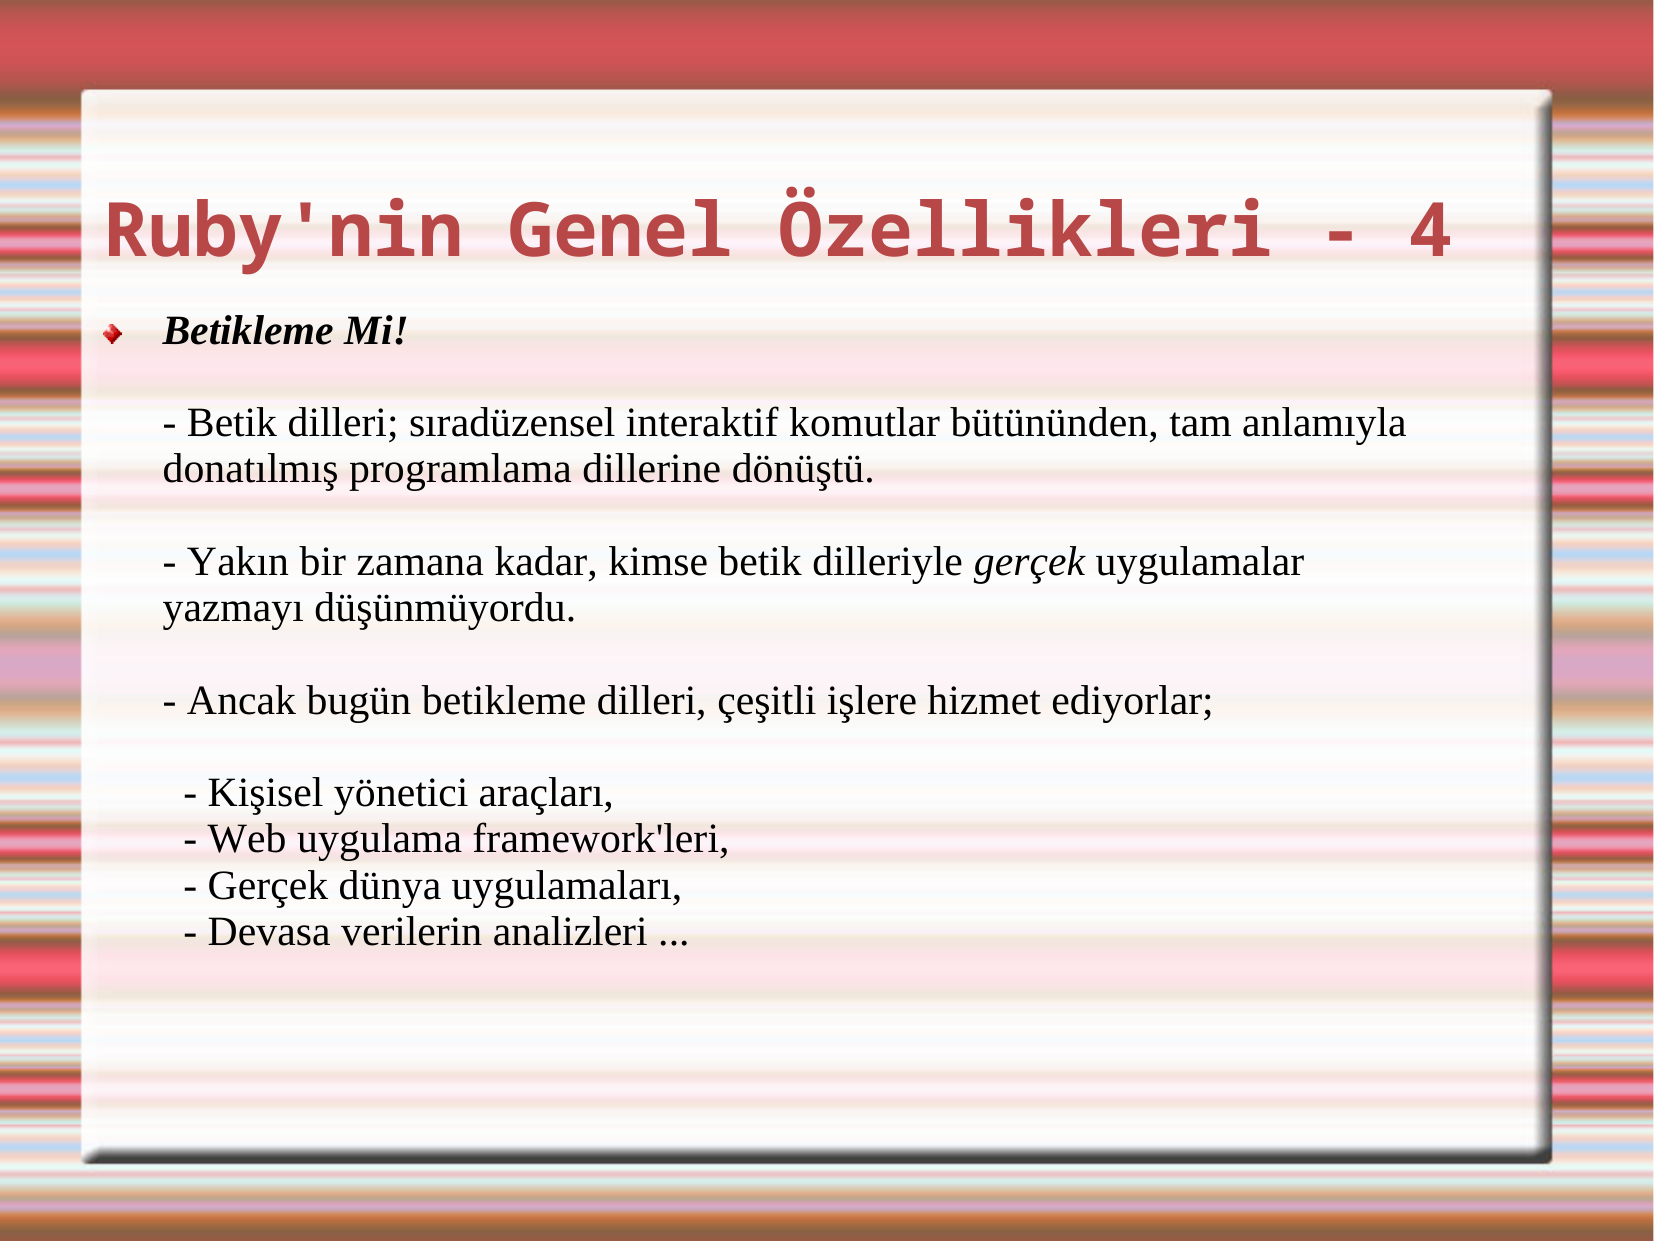

Ruby'nin Genel Özellikleri - 4
Betikleme Mi!
- Betik dilleri; sıradüzensel interaktif komutlar bütününden, tam anlamıyla donatılmış programlama dillerine dönüştü.
- Yakın bir zamana kadar, kimse betik dilleriyle gerçek uygulamalar yazmayı düşünmüyordu.
- Ancak bugün betikleme dilleri, çeşitli işlere hizmet ediyorlar;
 - Kişisel yönetici araçları,
 - Web uygulama framework'leri,
 - Gerçek dünya uygulamaları,
 - Devasa verilerin analizleri ...